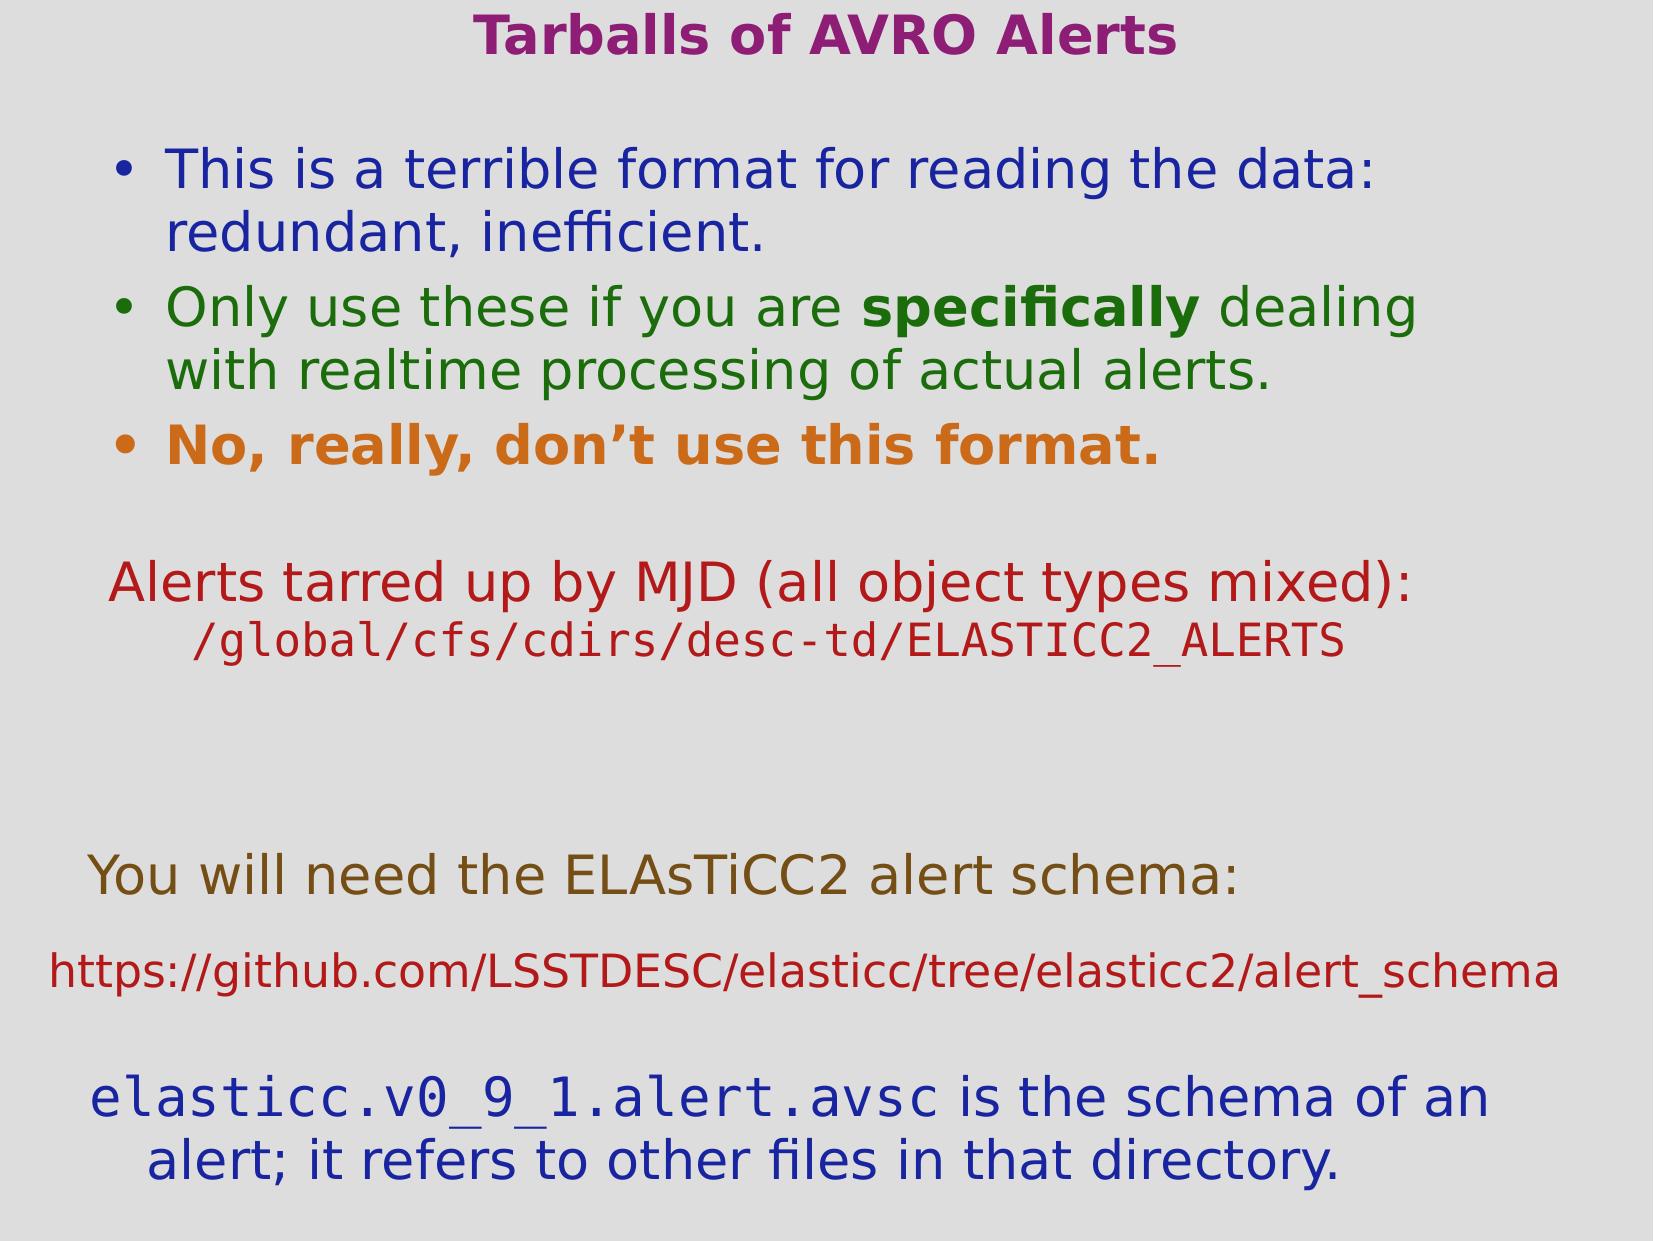

Tarballs of AVRO Alerts
•	This is a terrible format for reading the data: redundant, inefficient.
•	Only use these if you are specifically dealing with realtime processing of actual alerts.
•	No, really, don’t use this format.
Alerts tarred up by MJD (all object types mixed):
 /global/cfs/cdirs/desc-td/ELASTICC2_ALERTS
You will need the ELAsTiCC2 alert schema:
https://github.com/LSSTDESC/elasticc/tree/elasticc2/alert_schema
elasticc.v0_9_1.alert.avsc is the schema of an alert; it refers to other files in that directory.